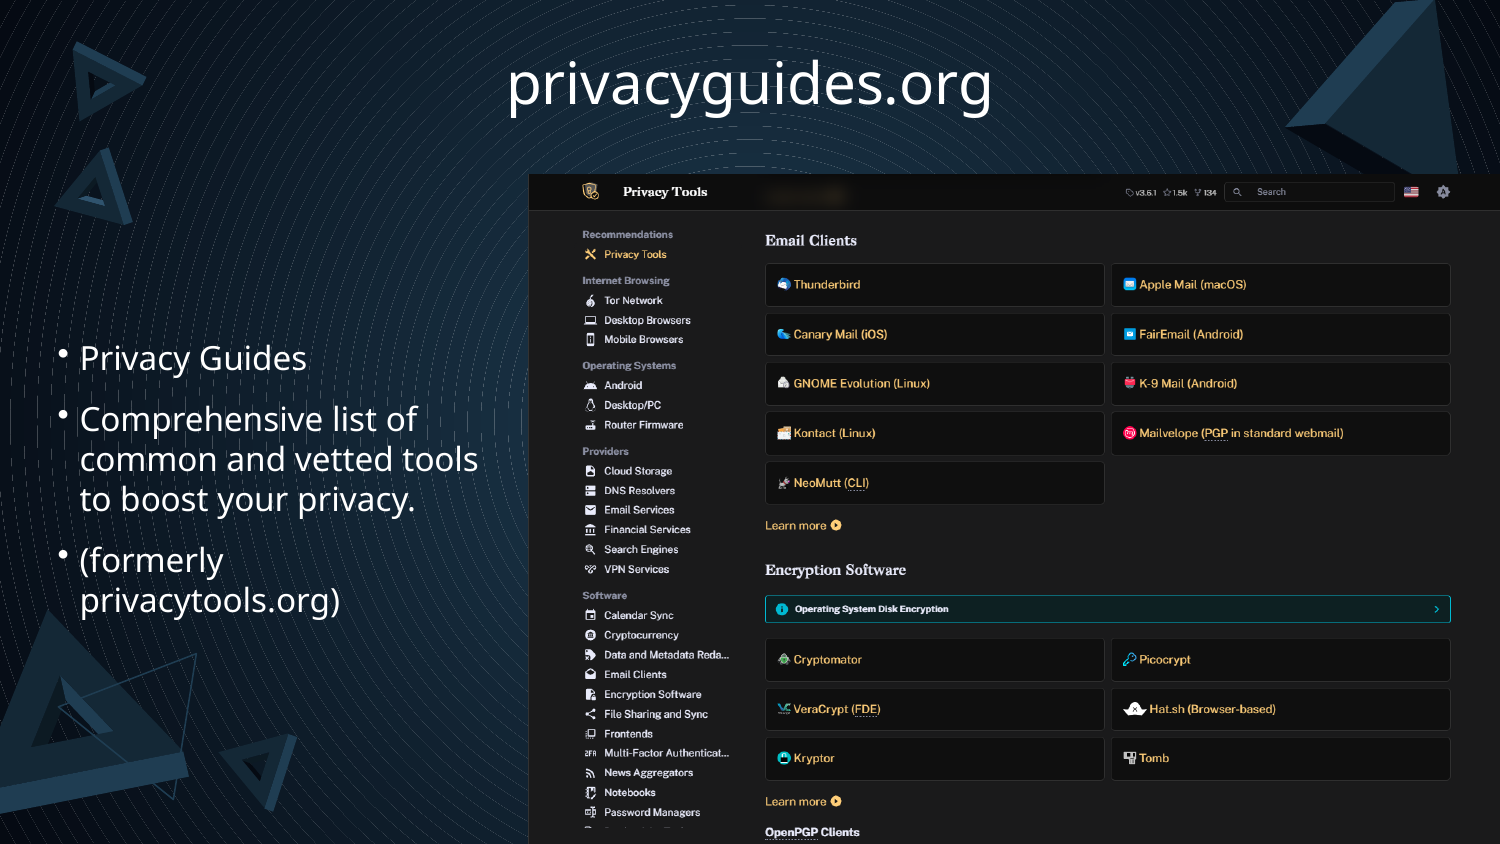

# privacyguides.org
Privacy Guides
Comprehensive list of common and vetted tools to boost your privacy.
(formerly privacytools.org)